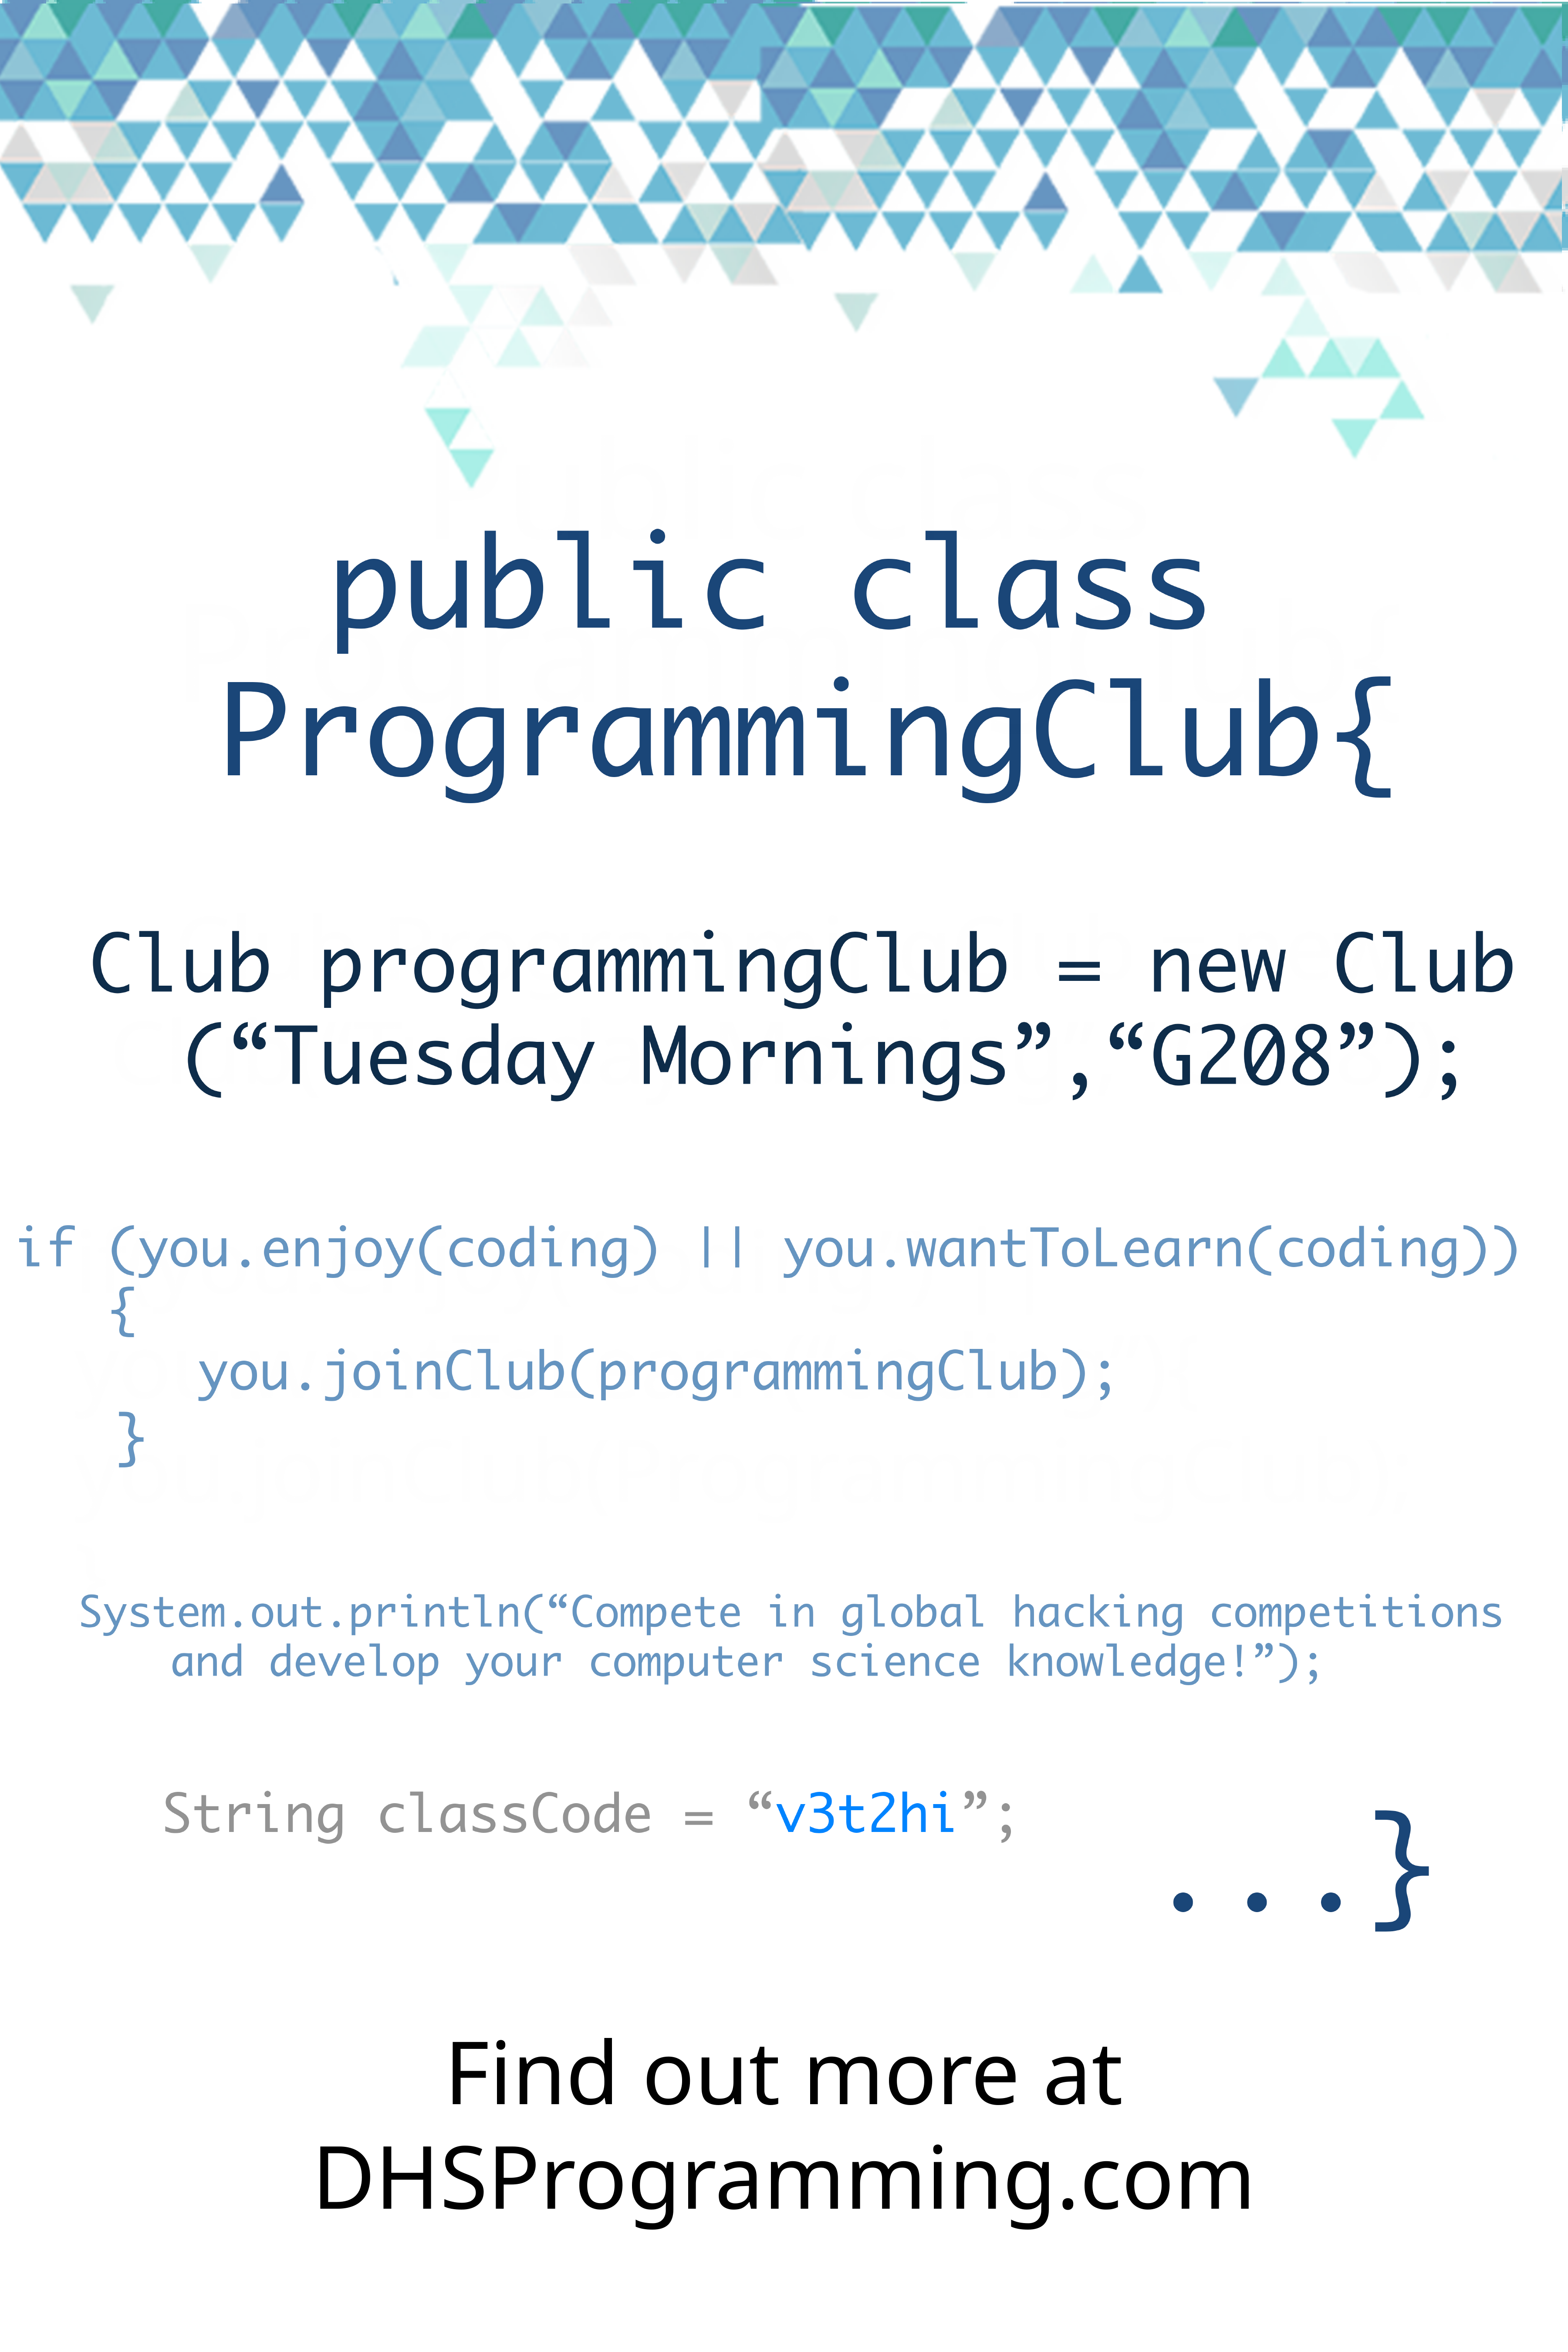

Public class ProgrammingClub{
Club ProgrammingClub = new Club(“Tuesday Morning”, “G208”);
if(you.enjoy(“coding”) || you.wantToLearn(“coding”){
you.joinClub(ProgrammingClub);
}
Find out more at DHSProgramming.com